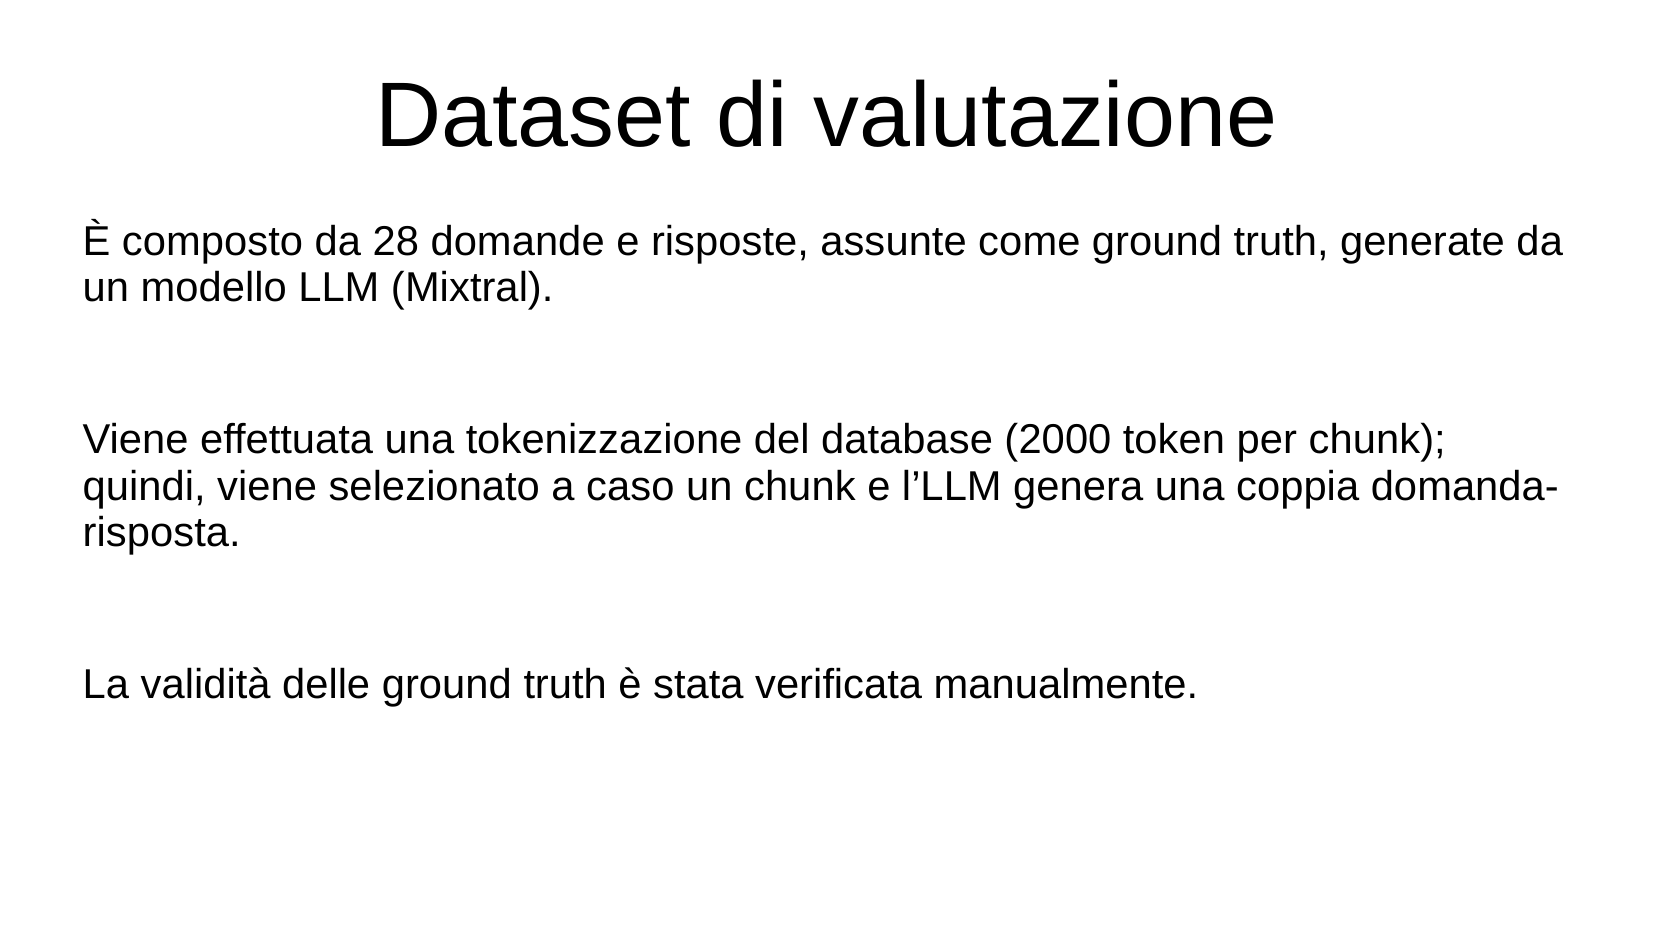

# Dataset di valutazione
È composto da 28 domande e risposte, assunte come ground truth, generate da un modello LLM (Mixtral).
Viene effettuata una tokenizzazione del database (2000 token per chunk); quindi, viene selezionato a caso un chunk e l’LLM genera una coppia domanda-risposta.
La validità delle ground truth è stata verificata manualmente.